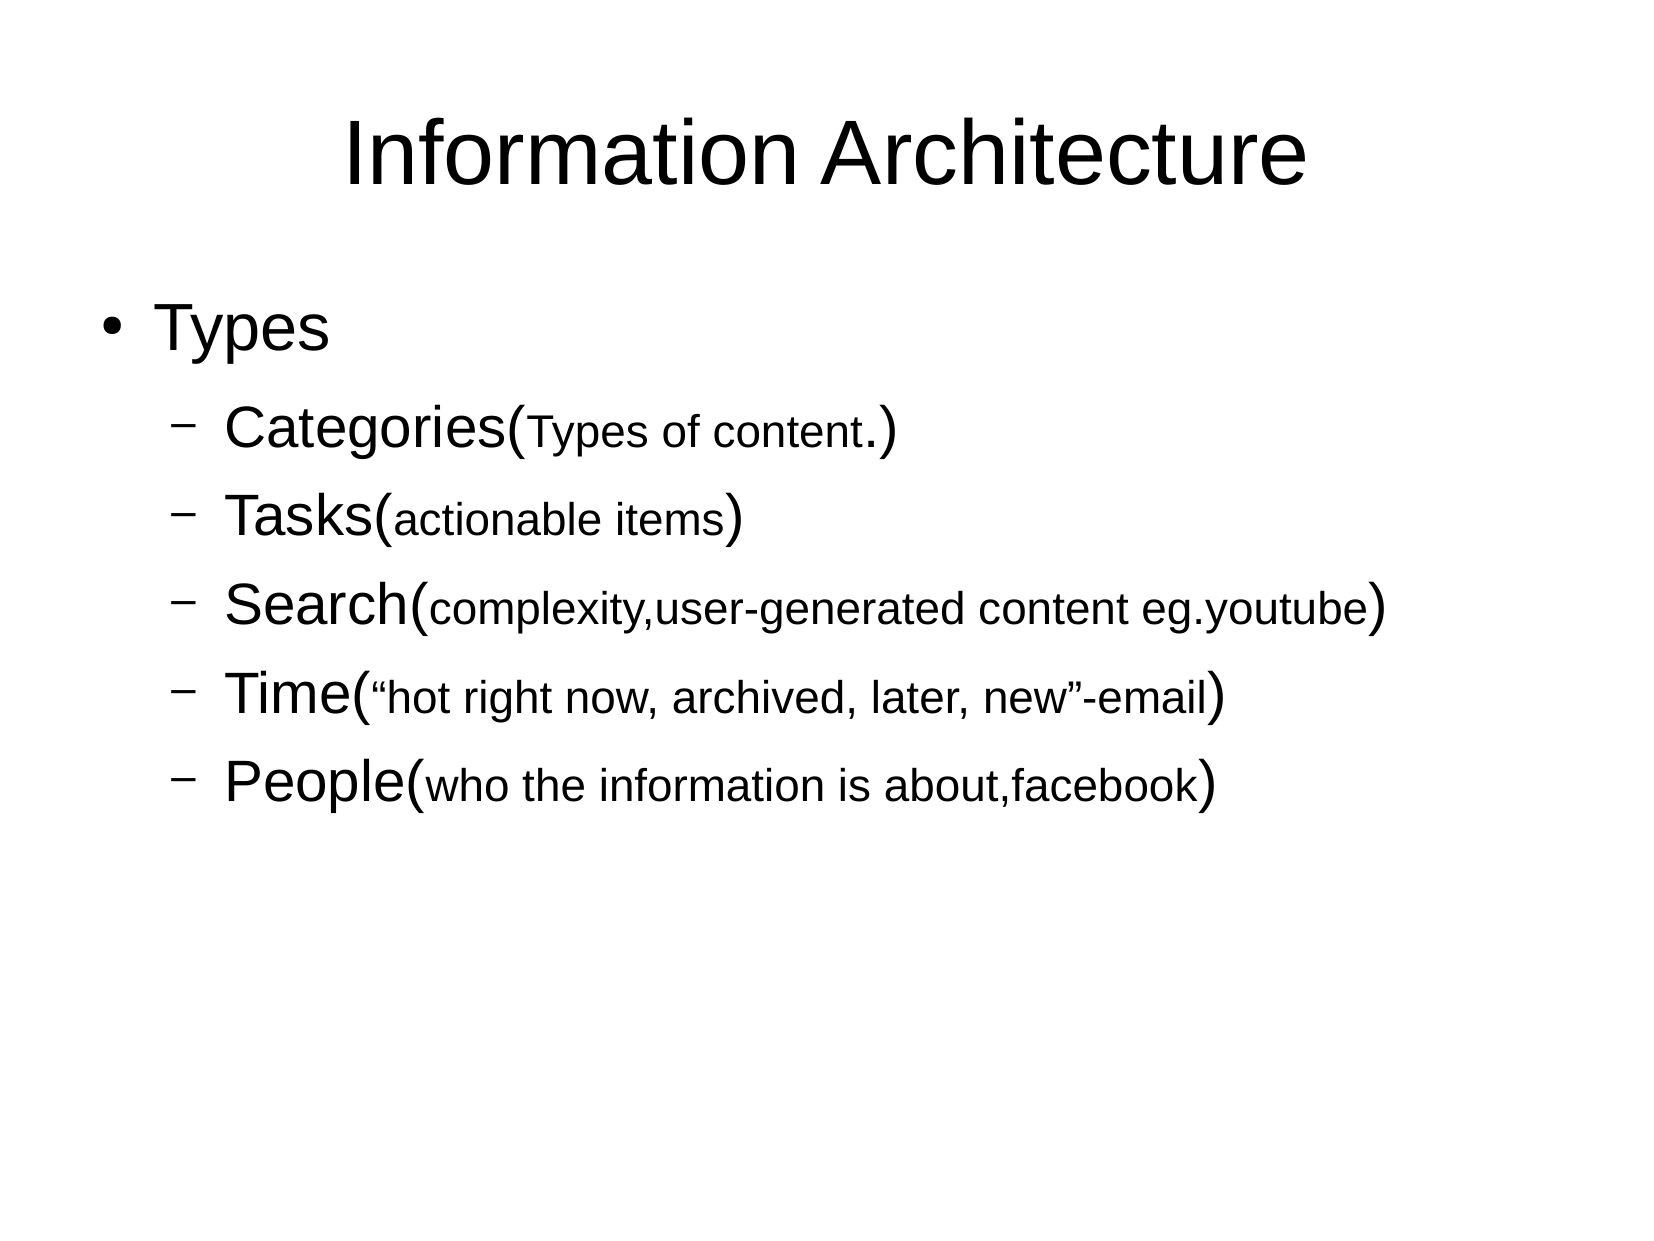

# Information Architecture
Types
Categories(Types of content.)
Tasks(actionable items)
Search(complexity,user-generated content eg.youtube)
Time(“hot right now, archived, later, new”-email)
People(who the information is about,facebook)